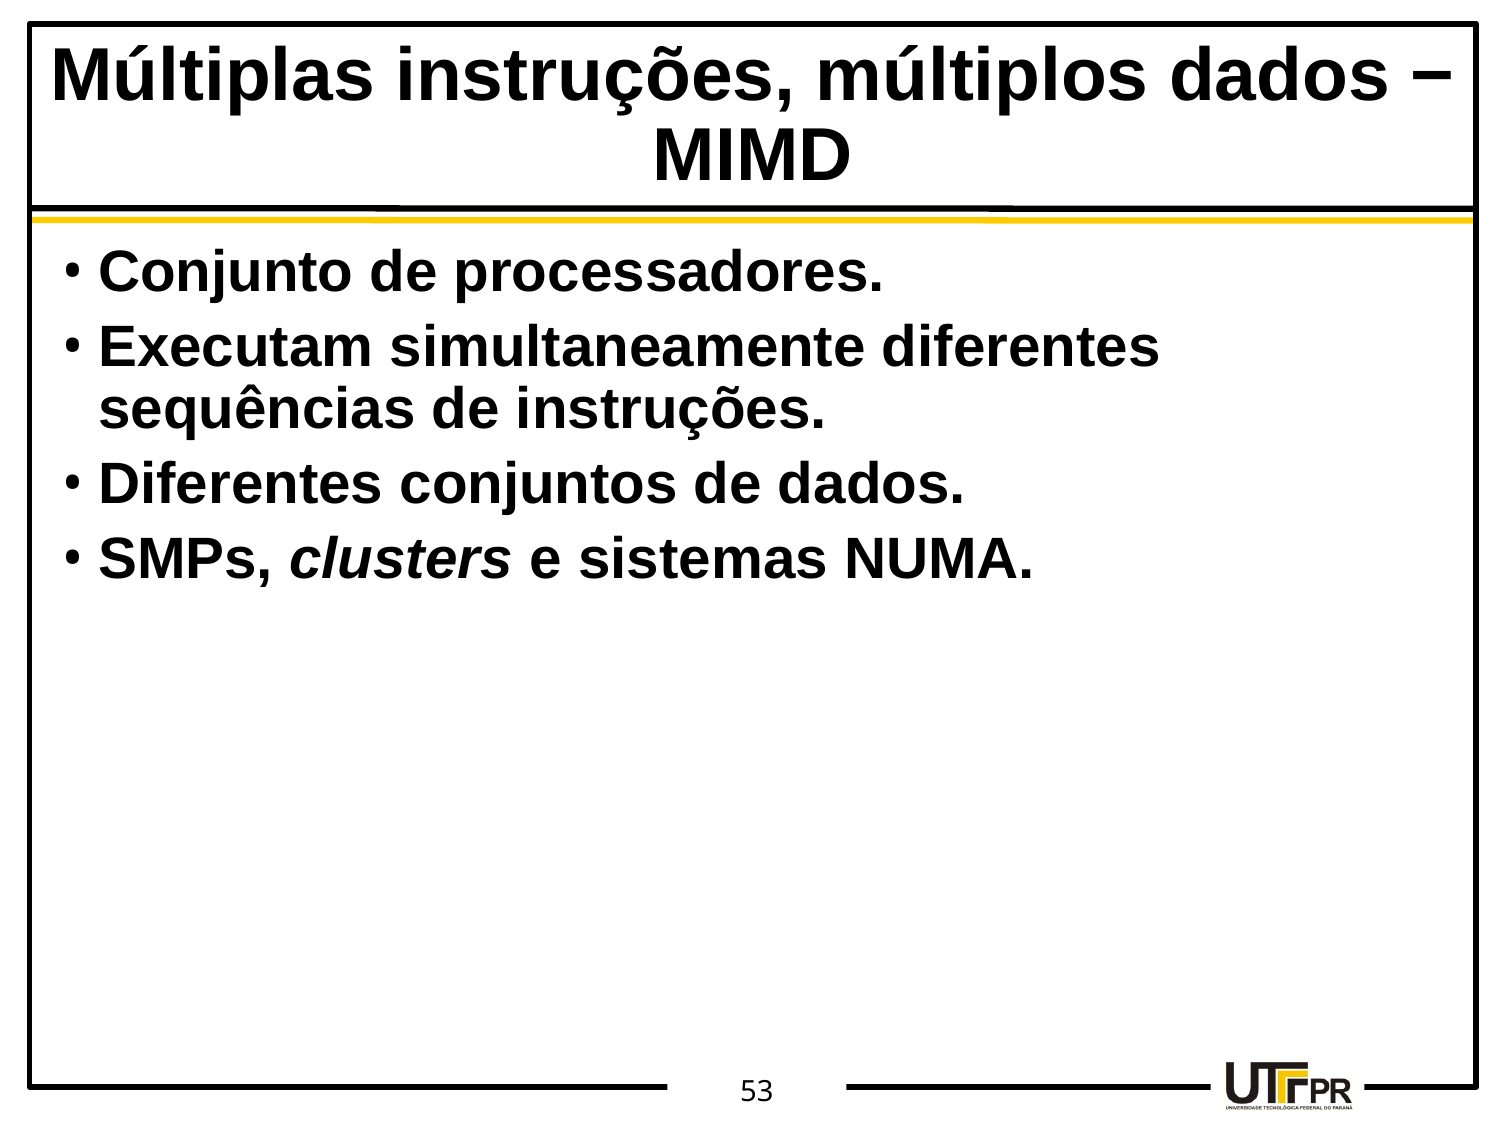

Múltiplas instruções, múltiplos dados − MIMD
# Conjunto de processadores.
Executam simultaneamente diferentes sequências de instruções.
Diferentes conjuntos de dados.
SMPs, clusters e sistemas NUMA.